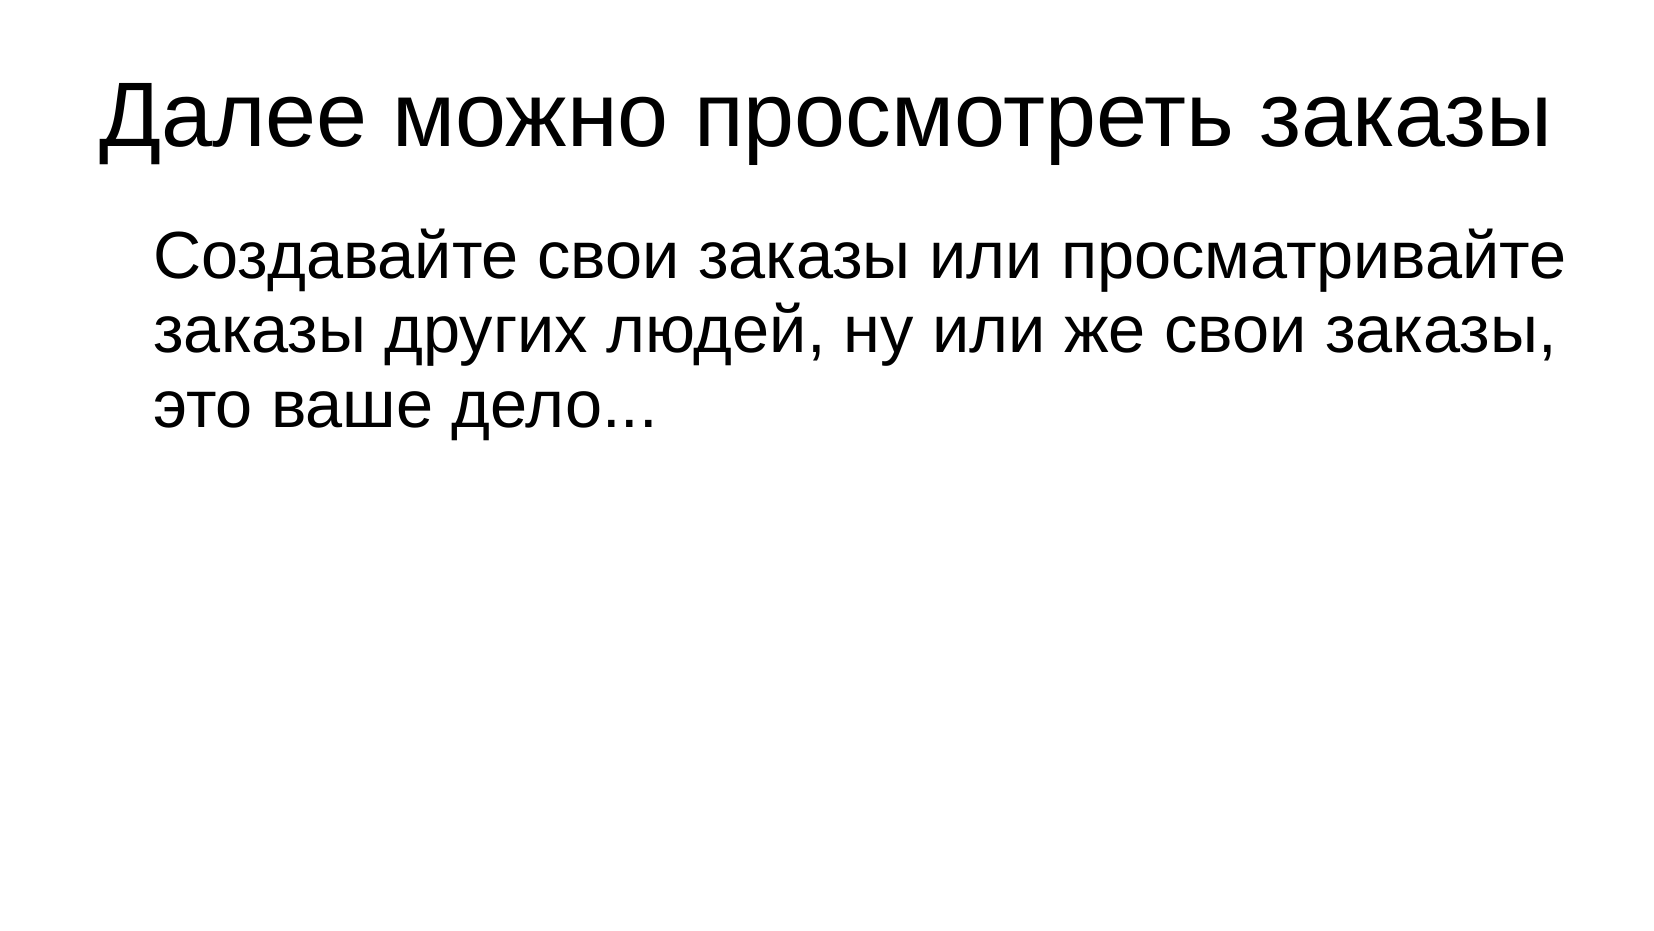

# Далее можно просмотреть заказы
Создавайте свои заказы или просматривайте заказы других людей, ну или же свои заказы, это ваше дело...